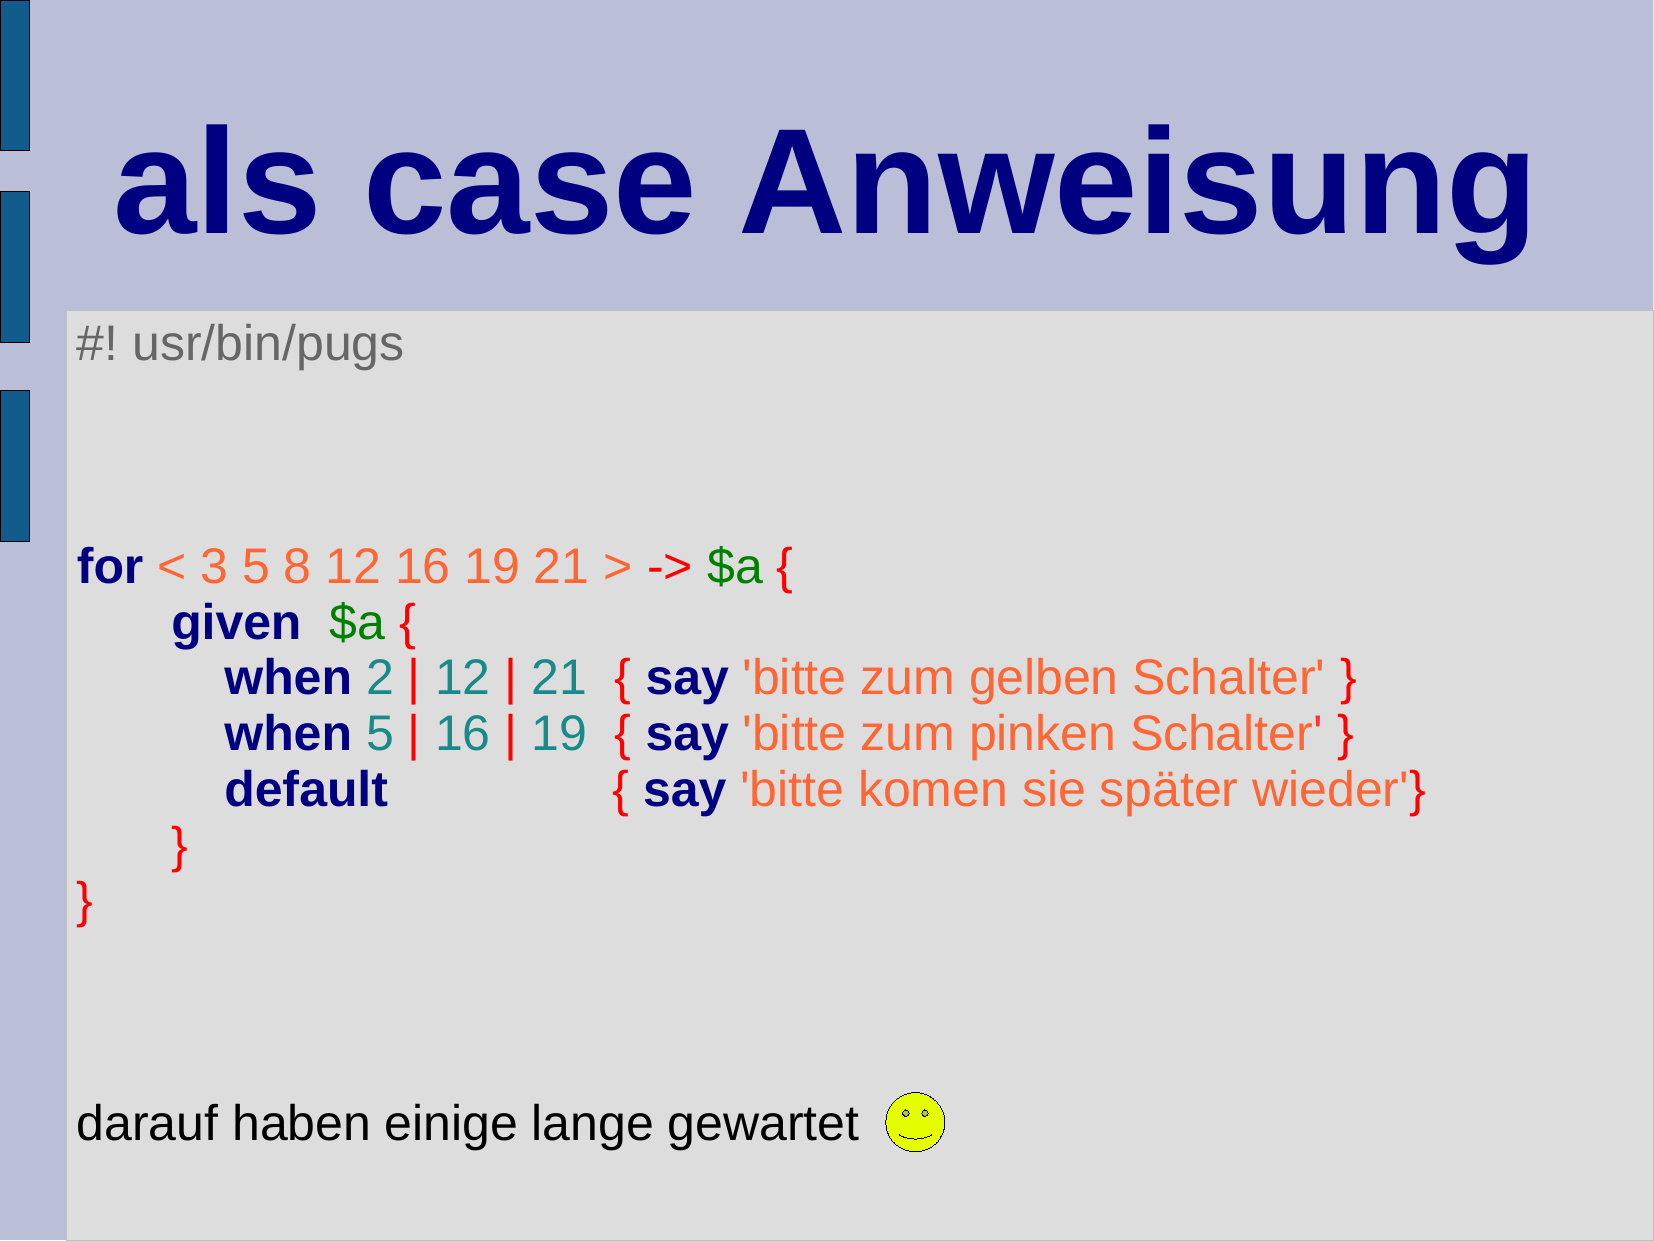

# als case Anweisung
#! usr/bin/pugs
for < 3 5 8 12 16 19 21 > -> $a {
given $a {
 	when 2 | 12 | 21 { say 'bitte zum gelben Schalter' }
 	when 5 | 16 | 19 { say 'bitte zum pinken Schalter' }
 	default { say 'bitte komen sie später wieder'}
}
}
darauf haben einige lange gewartet